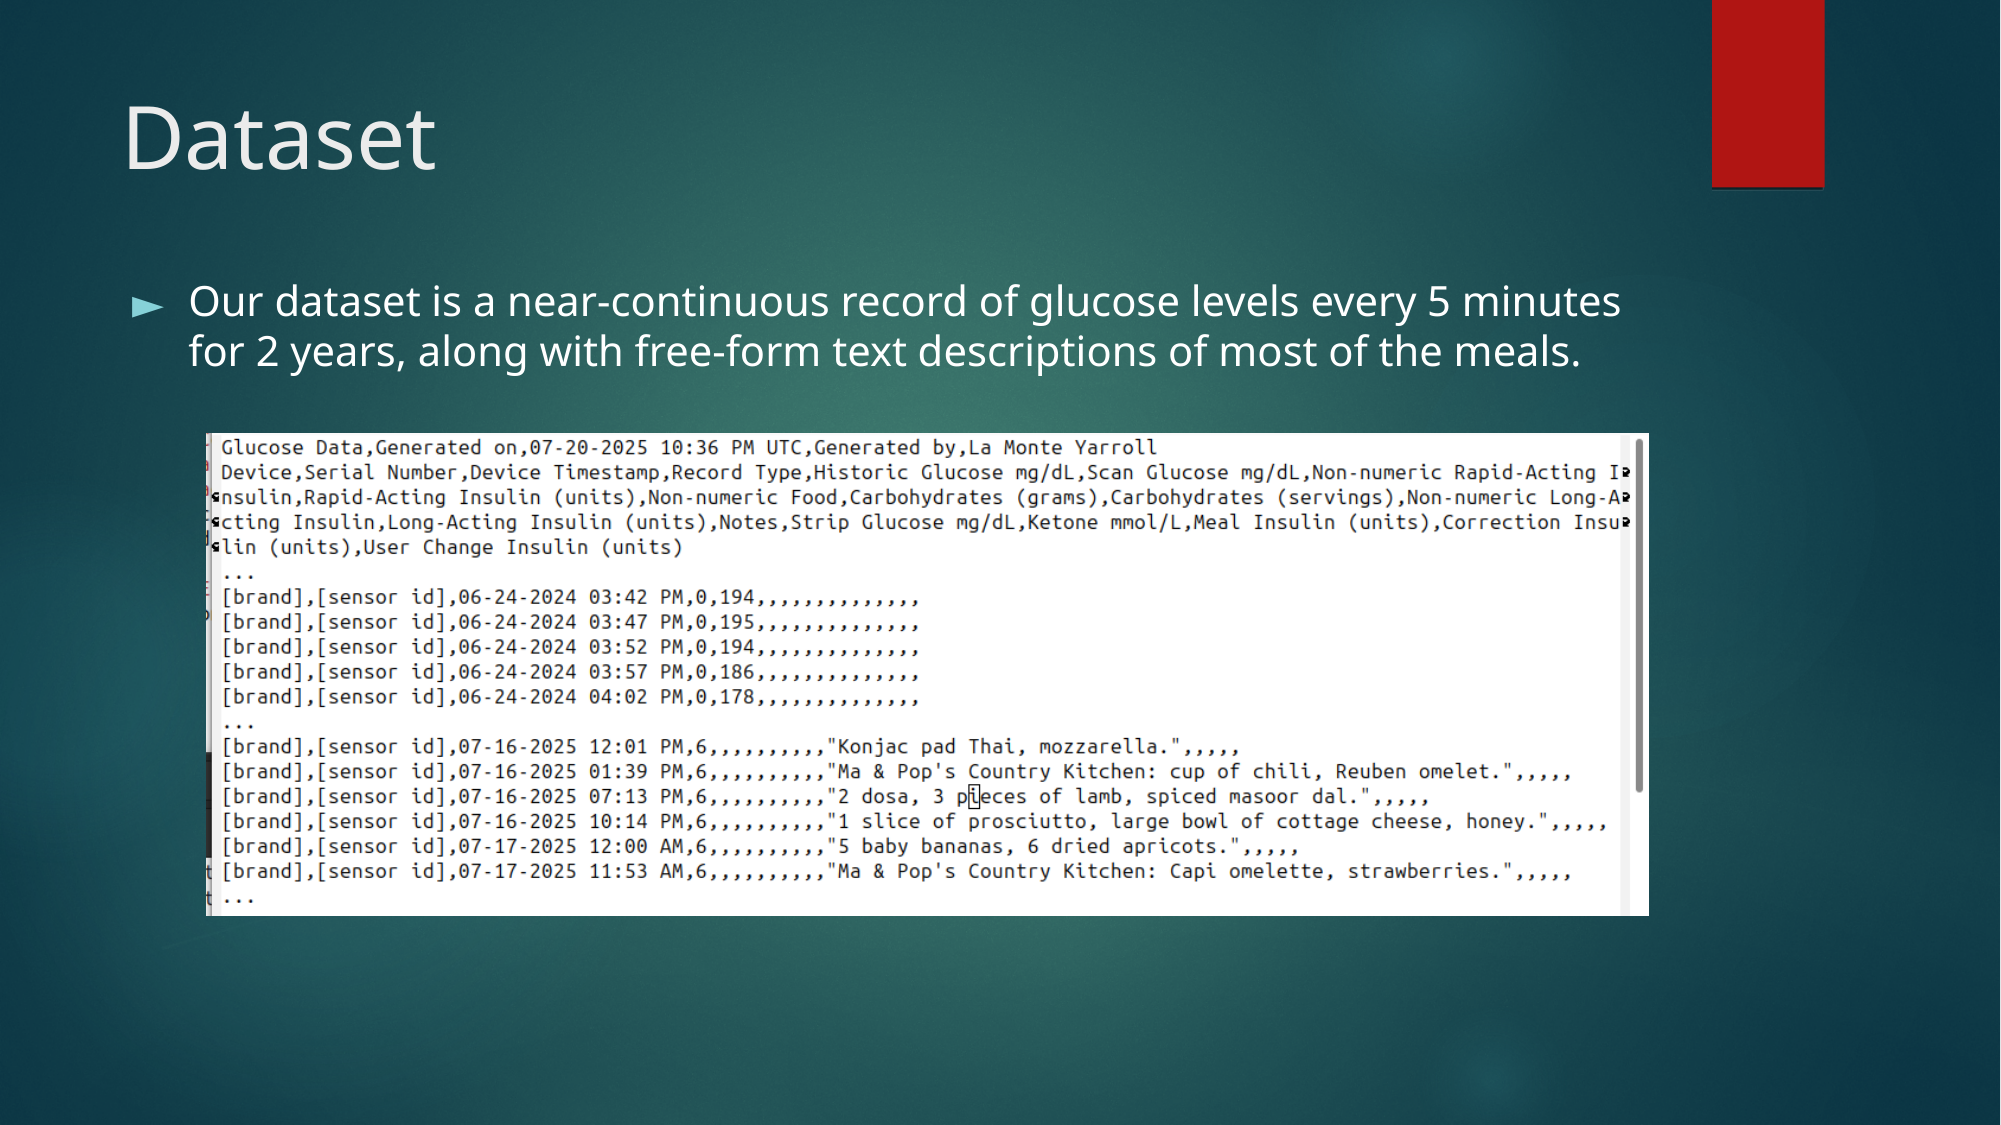

# Dataset
Our dataset is a near-continuous record of glucose levels every 5 minutes for 2 years, along with free-form text descriptions of most of the meals.